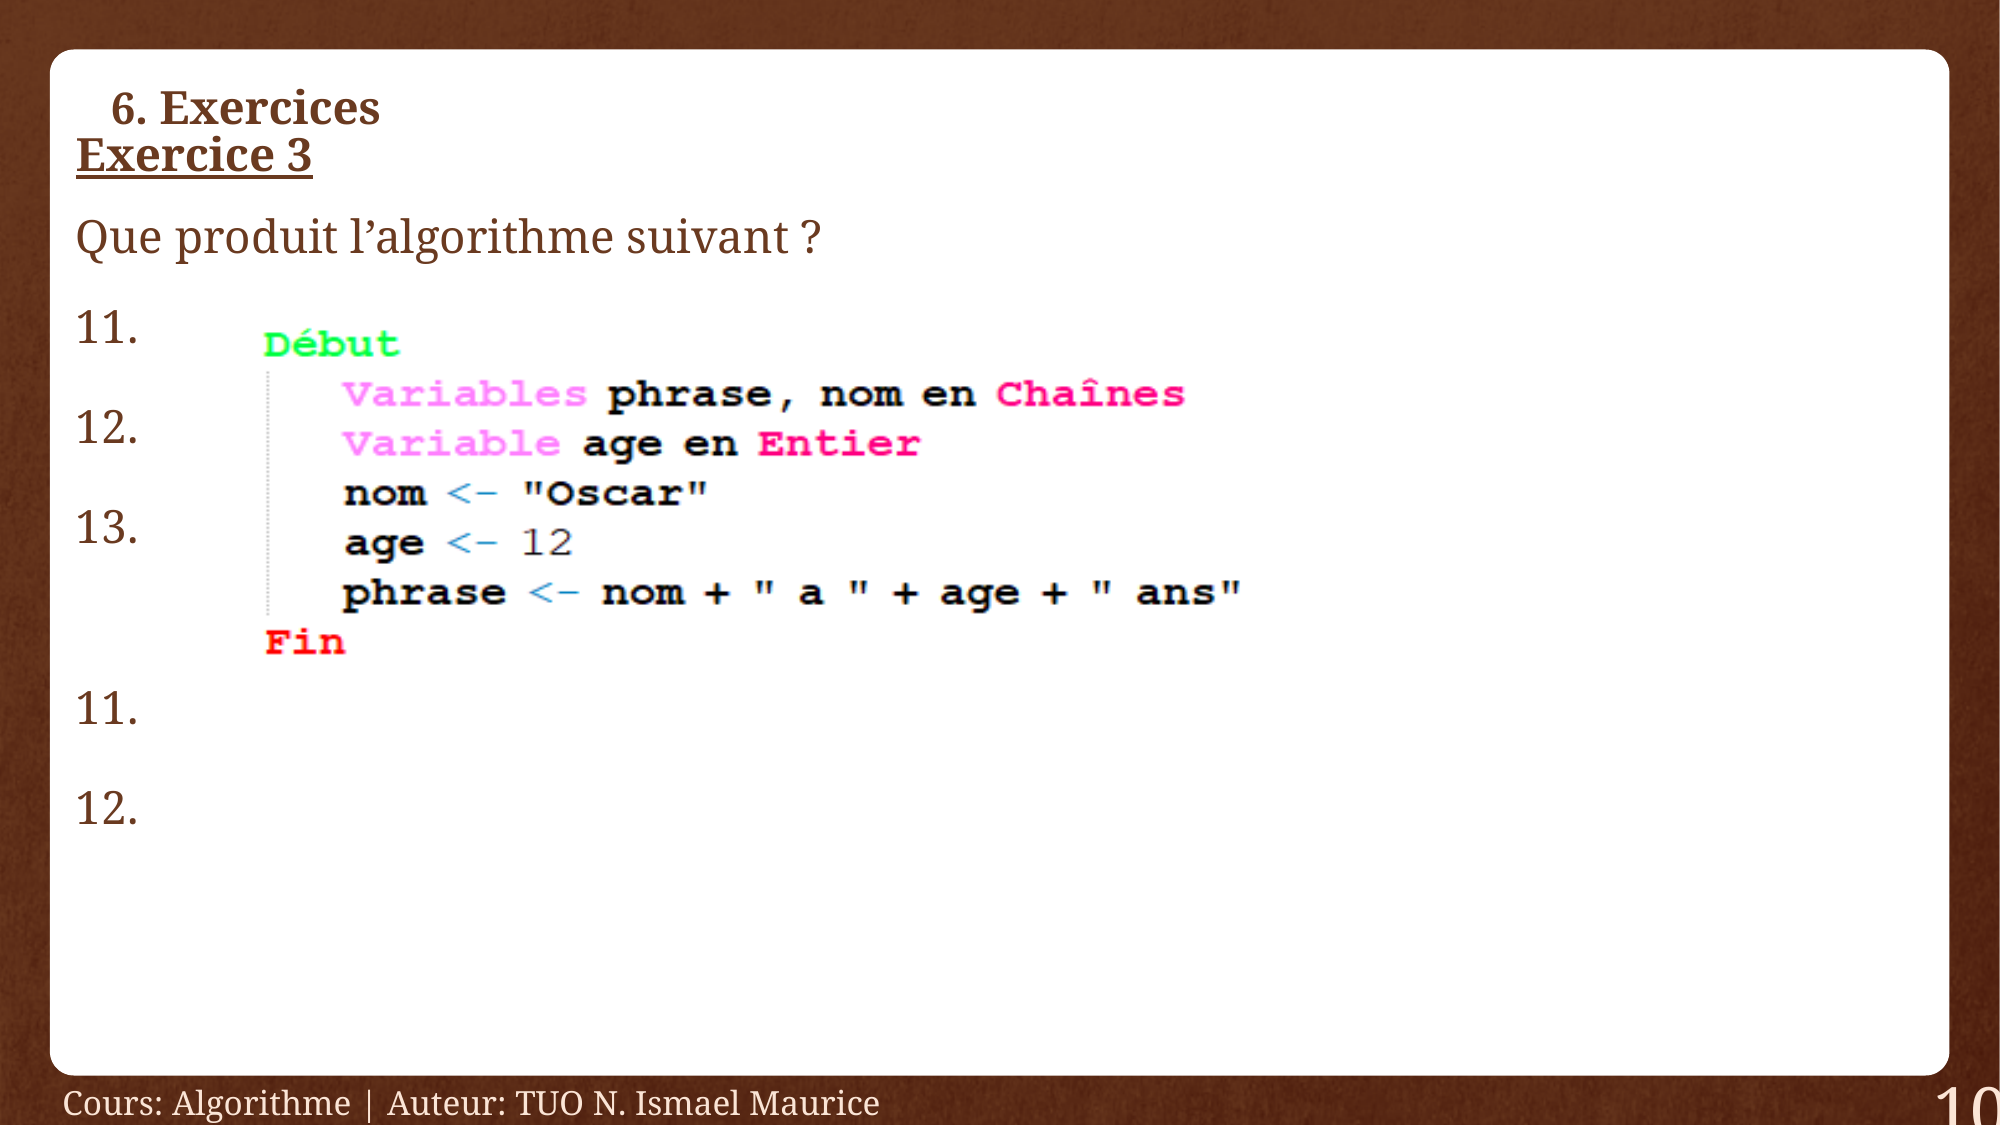

6. Exercices
# Exercice 3
Que produit l’algorithme suivant ?
Cours: Algorithme | Auteur: TUO N. Ismael Maurice